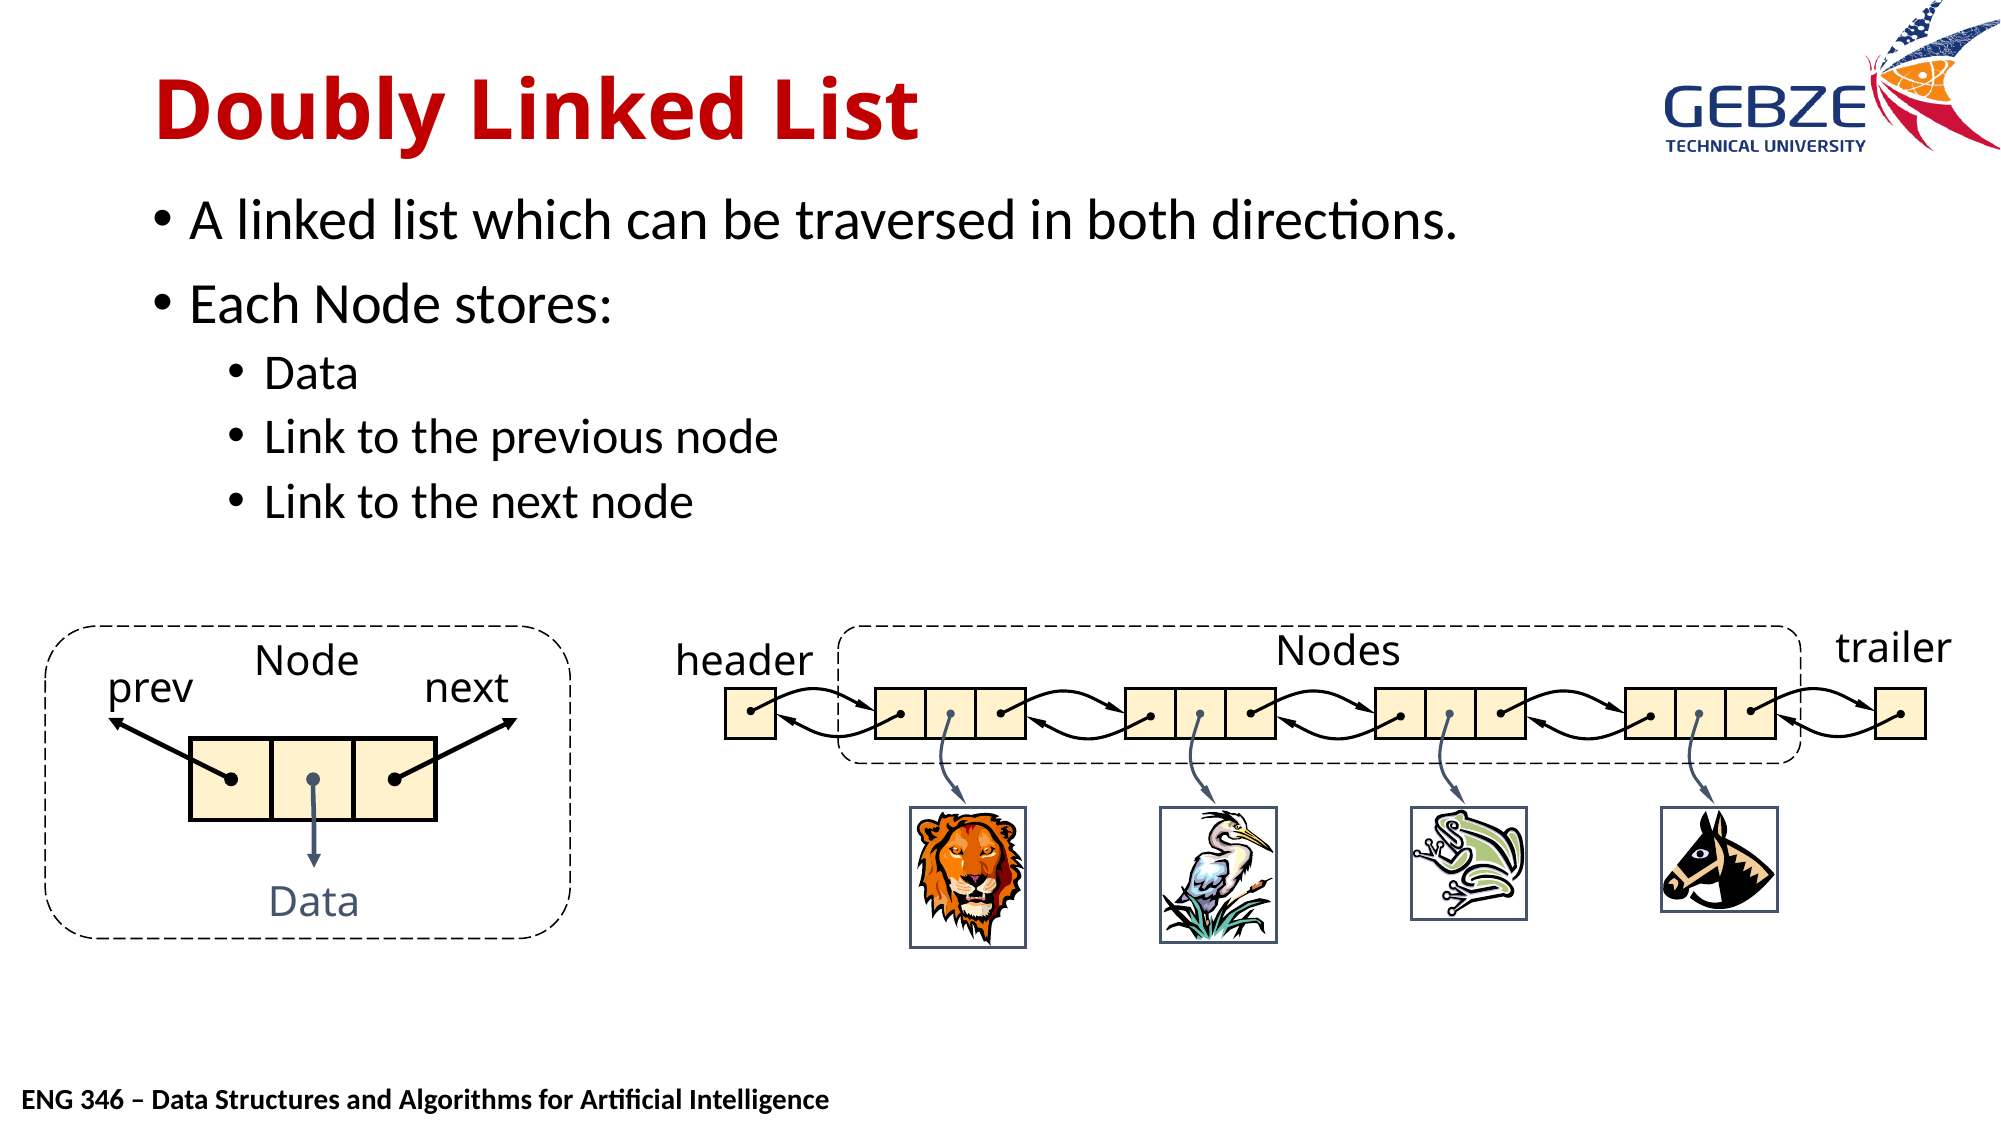

# Doubly Linked List
A linked list which can be traversed in both directions.
Each Node stores:
Data
Link to the previous node
Link to the next node
trailer
Nodes
Node
header
prev
next
Data